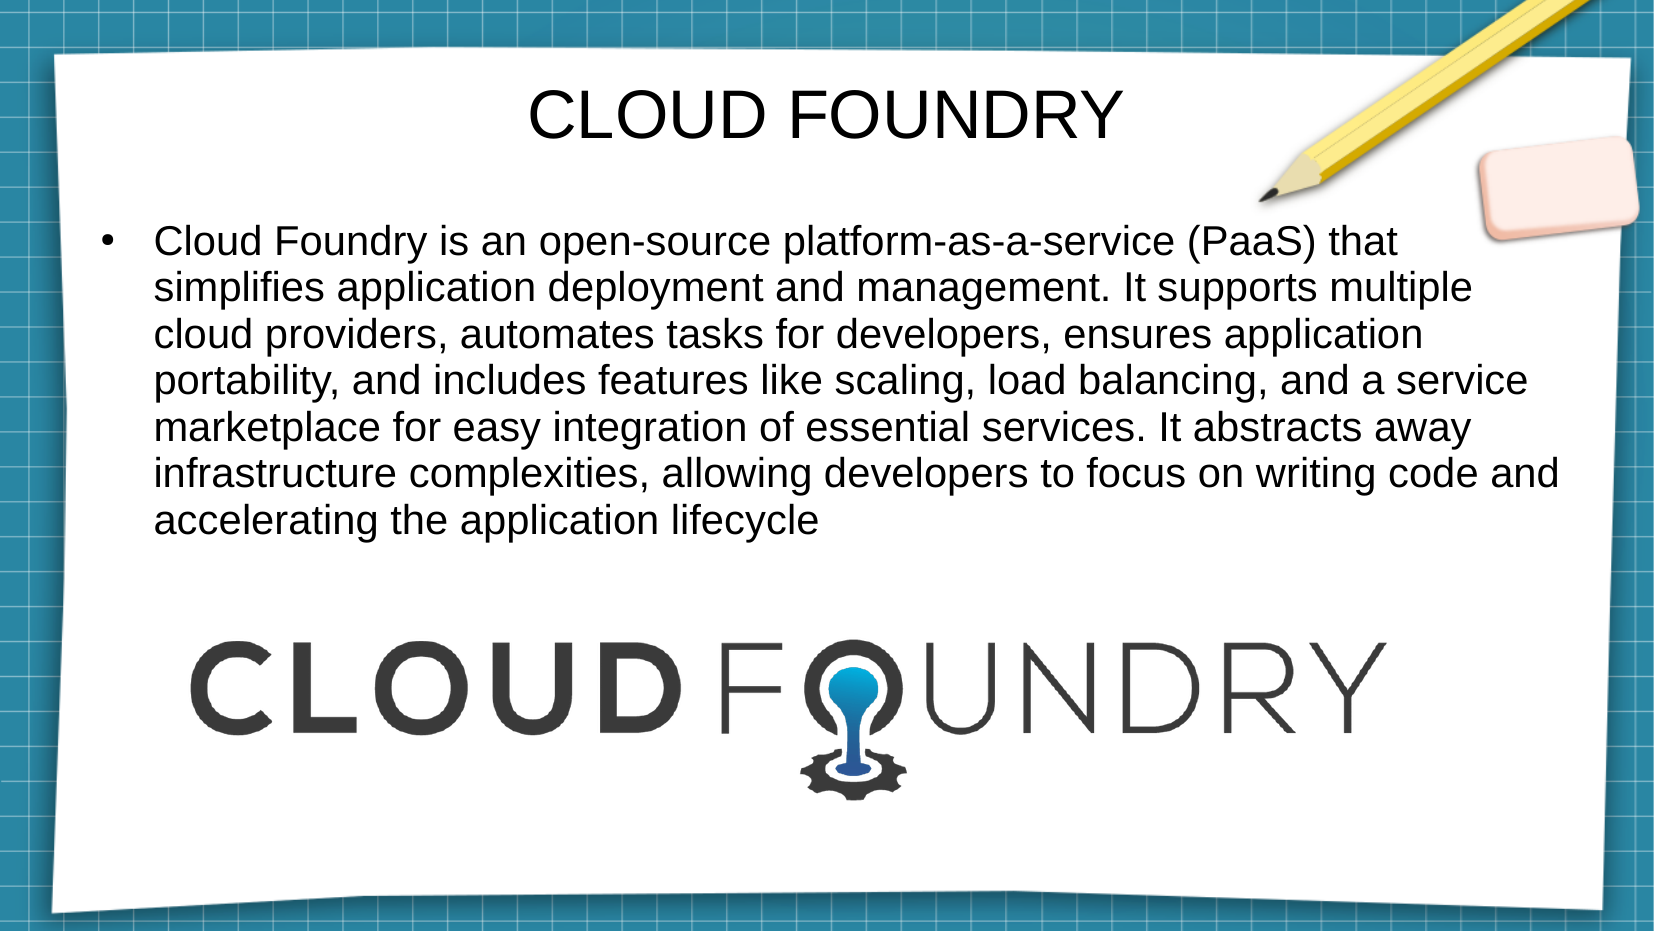

# CLOUD FOUNDRY
Cloud Foundry is an open-source platform-as-a-service (PaaS) that simplifies application deployment and management. It supports multiple cloud providers, automates tasks for developers, ensures application portability, and includes features like scaling, load balancing, and a service marketplace for easy integration of essential services. It abstracts away infrastructure complexities, allowing developers to focus on writing code and accelerating the application lifecycle